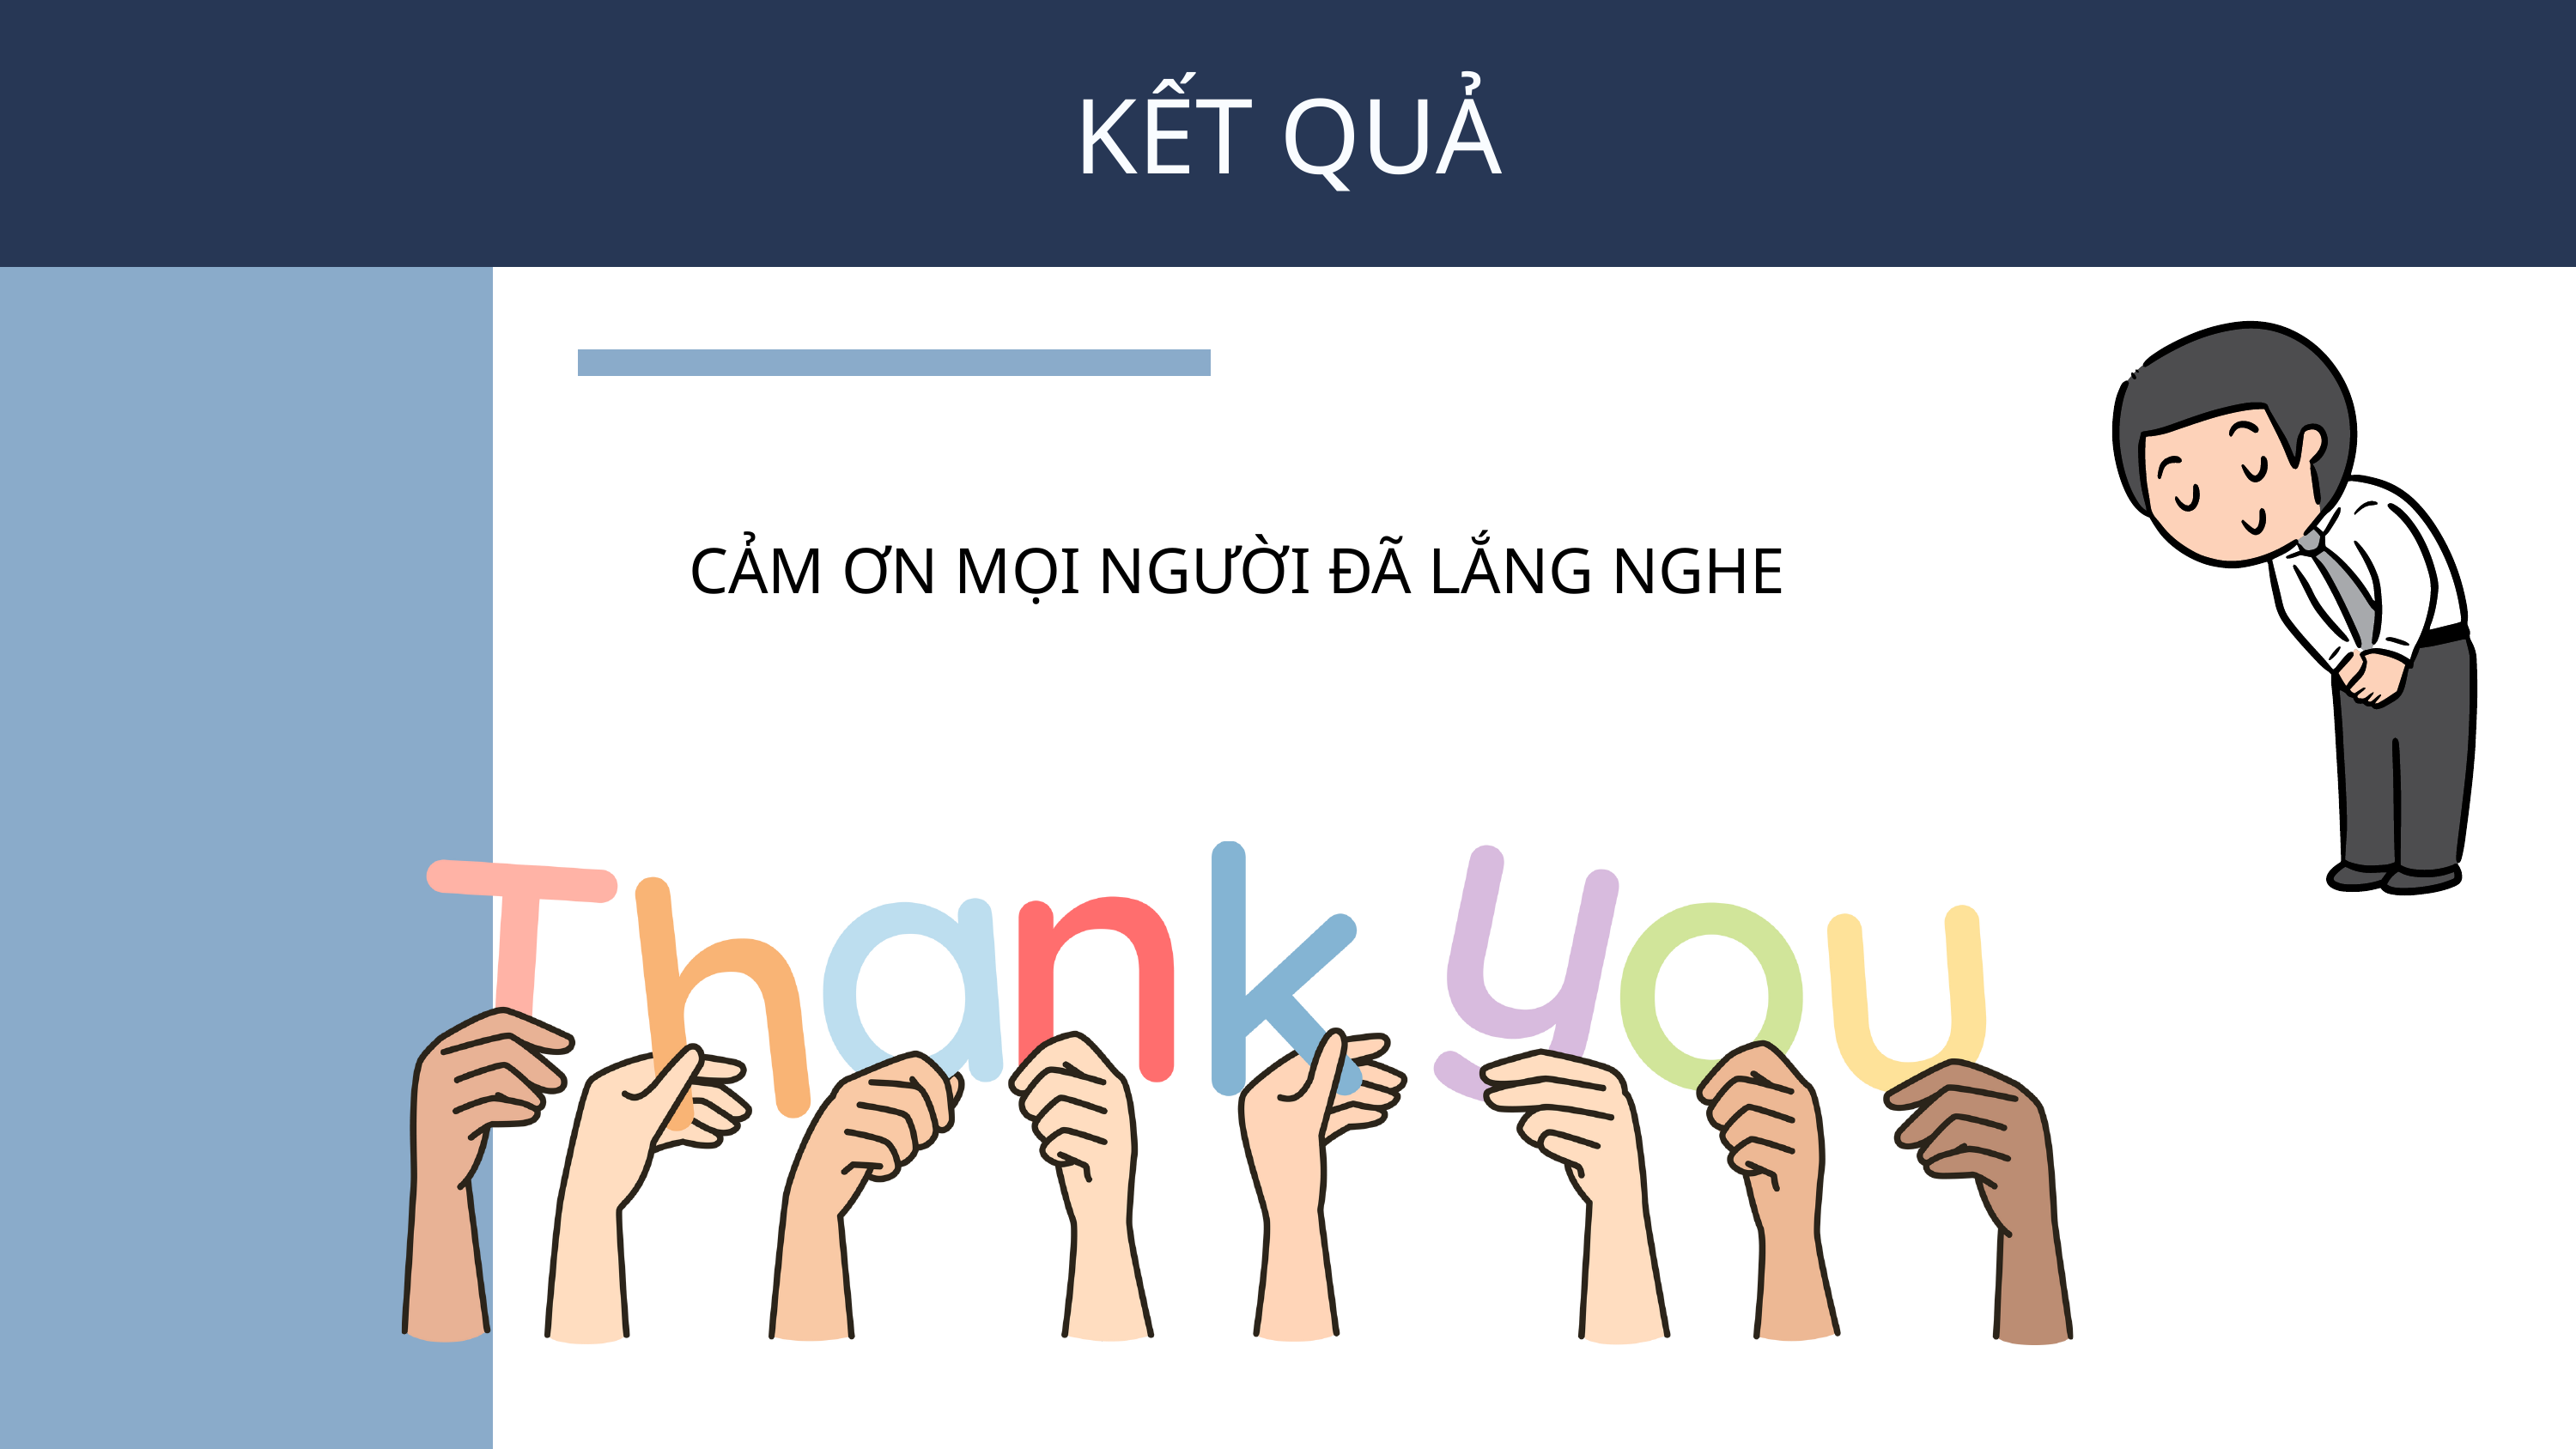

KẾT QUẢ
CẢM ƠN MỌI NGƯỜI ĐÃ LẮNG NGHE